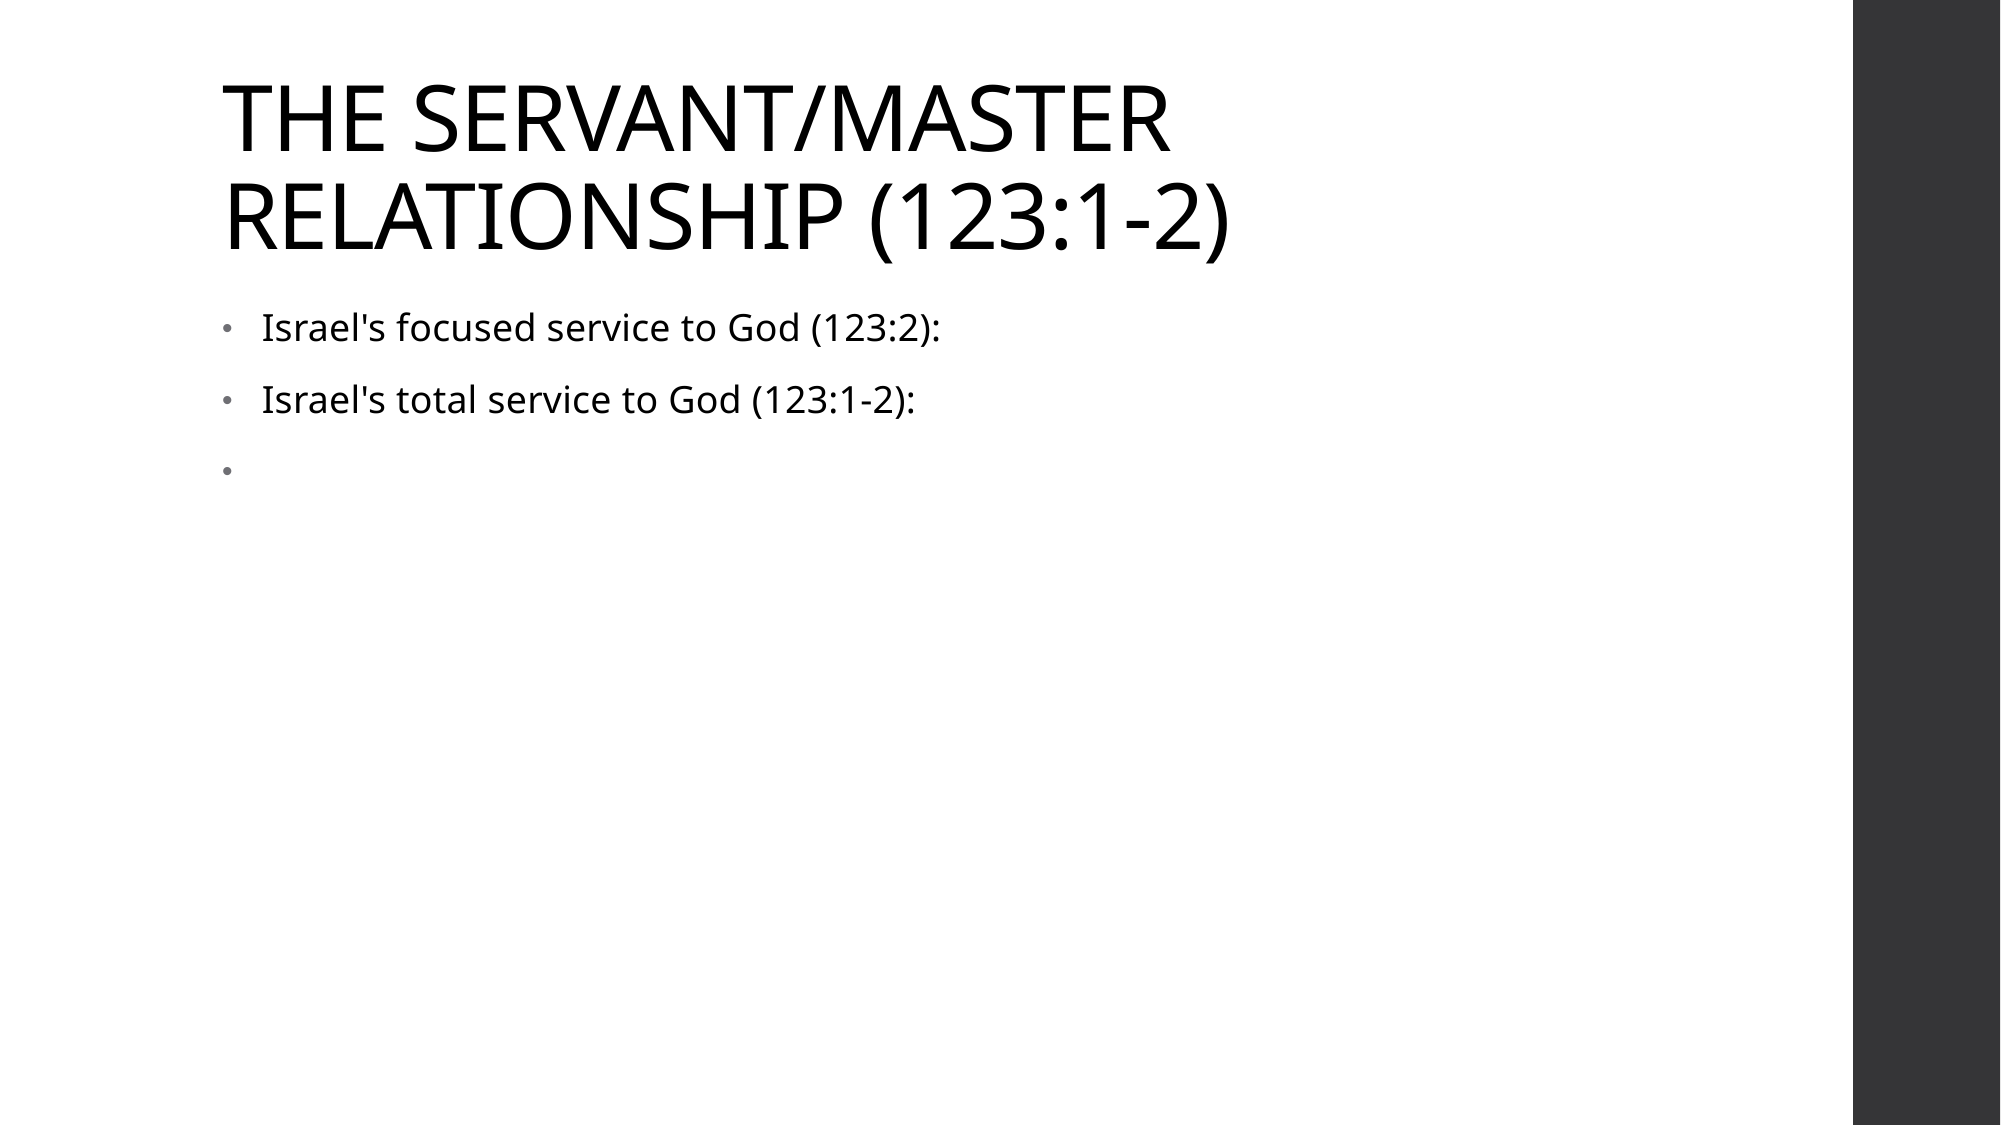

# THE SERVANT/MASTER RELATIONSHIP (123:1-2)
 Israel's focused service to God (123:2):
 Israel's total service to God (123:1-2):